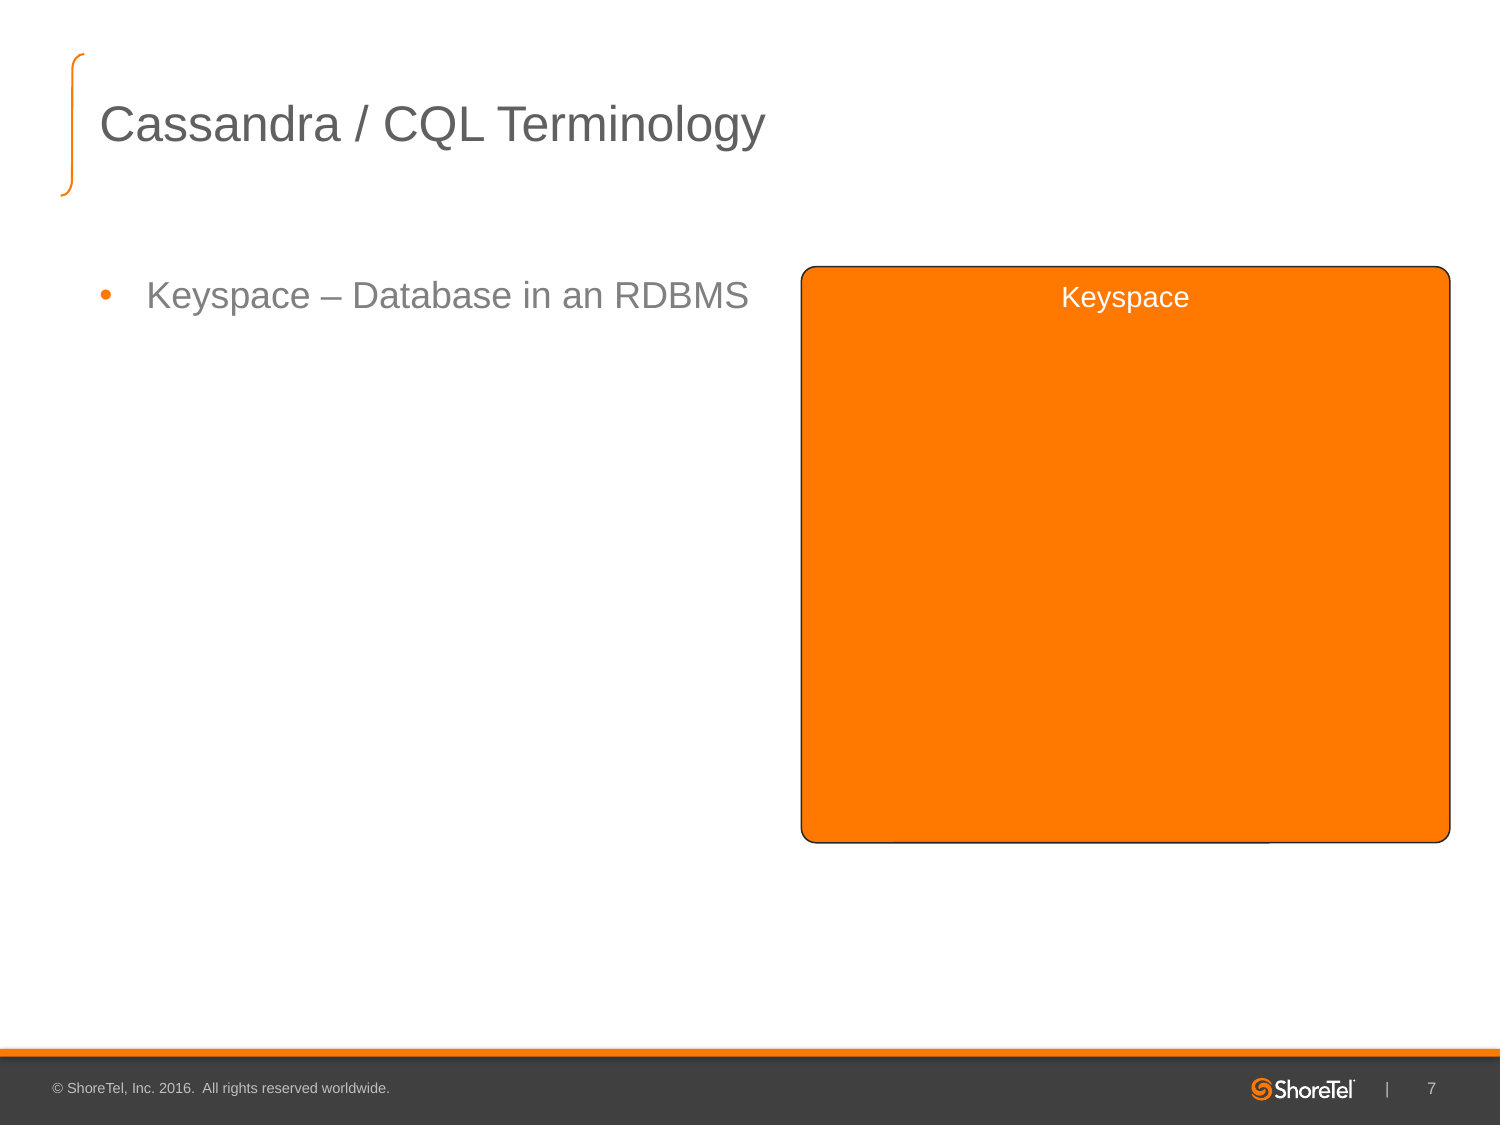

Cassandra / CQL Terminology
# Keyspace – Database in an RDBMS
Keyspace